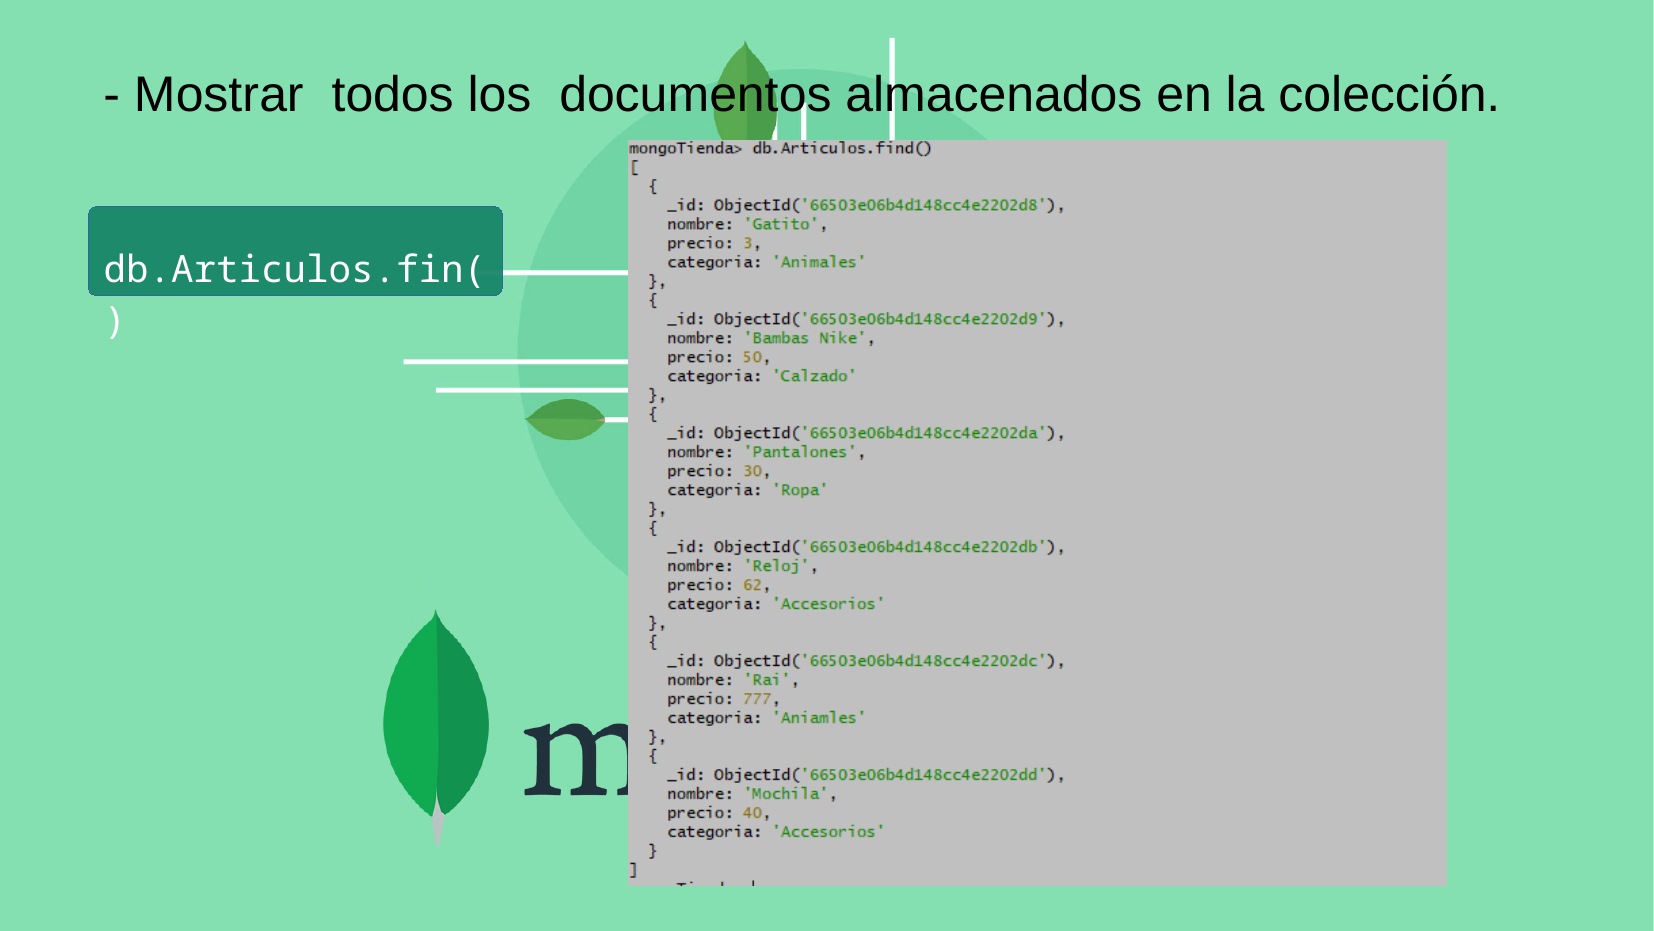

- Mostrar  todos los  documentos almacenados en la colección.
db.Articulos.fin()